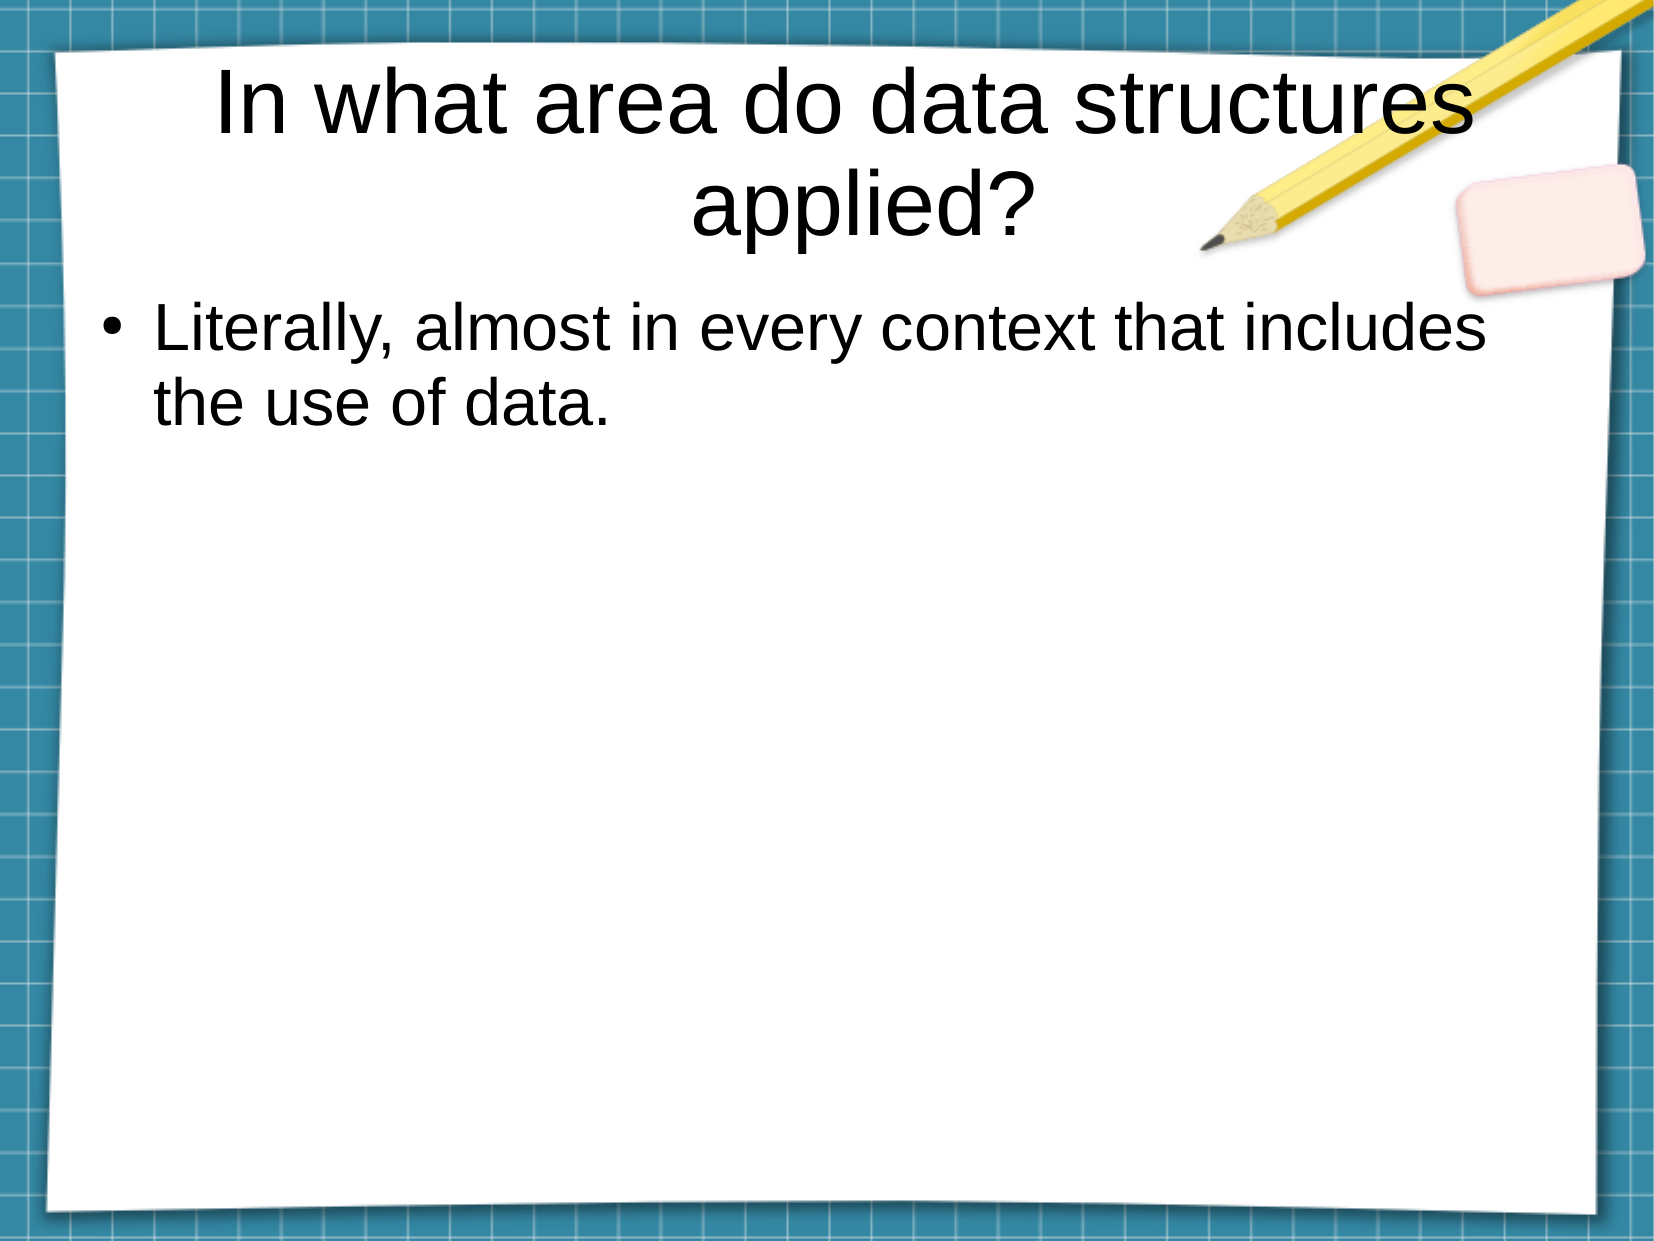

# In what area do data structures applied?
Literally, almost in every context that includes the use of data.